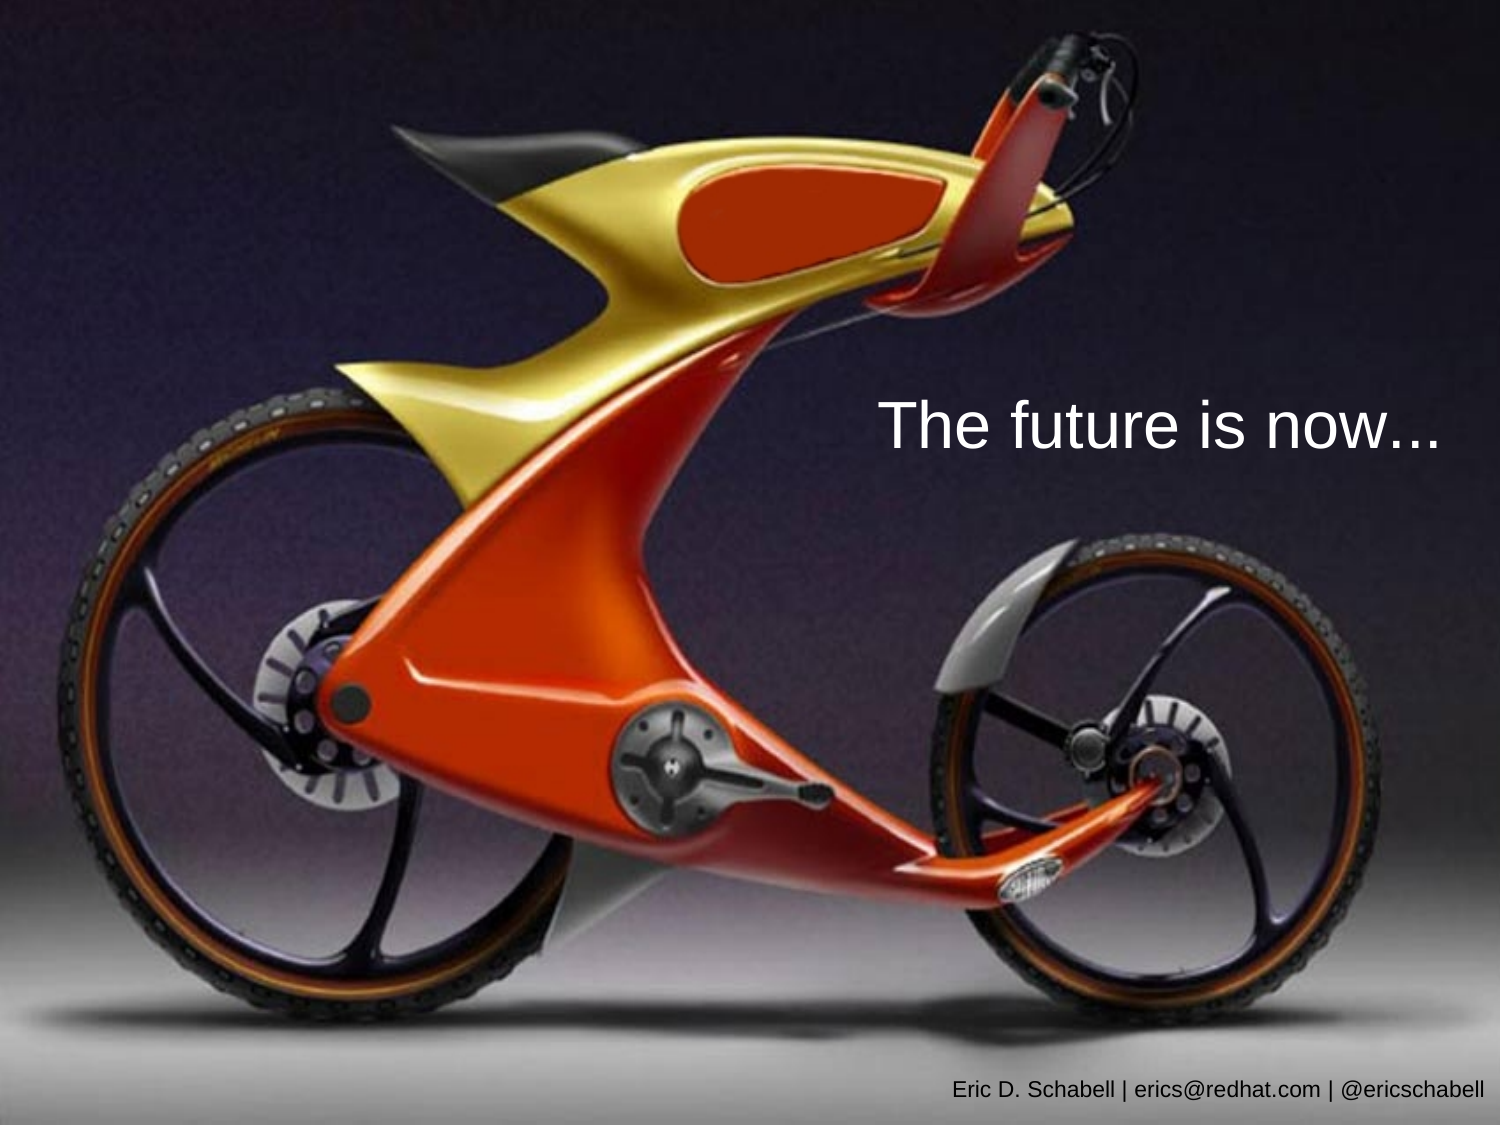

The future is now...
Eric D. Schabell | erics@redhat.com | @ericschabell